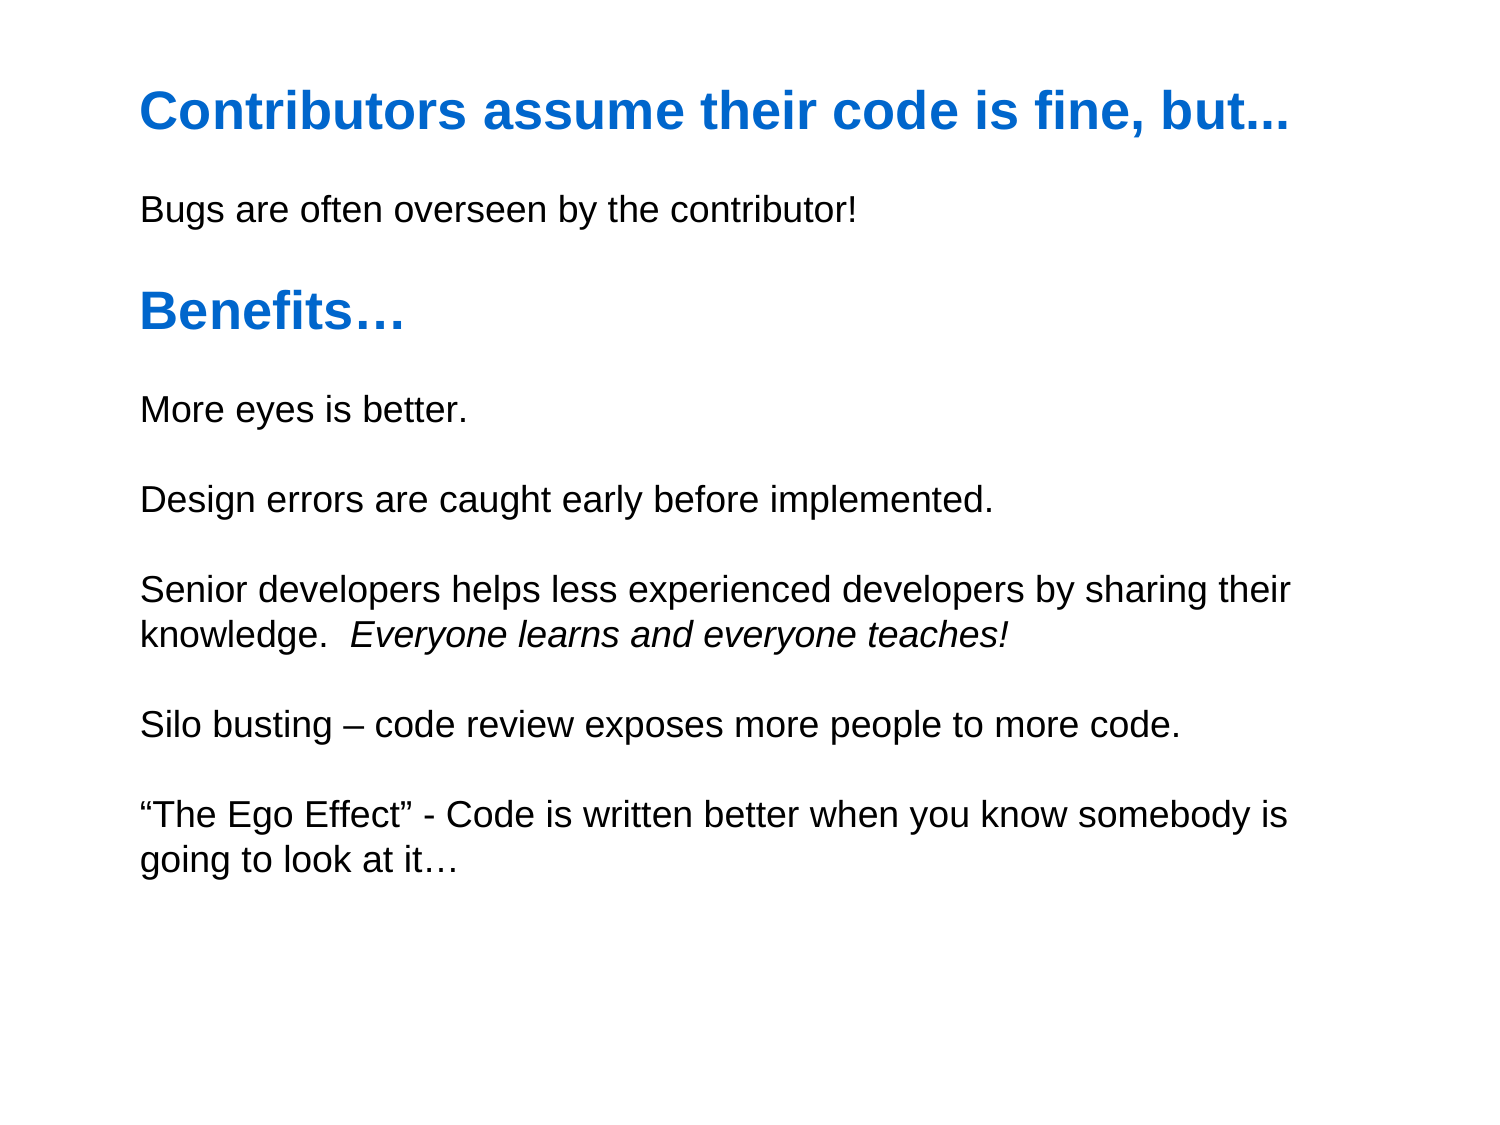

# Contributors assume their code is fine, but... Bugs are often overseen by the contributor! Benefits… More eyes is better. Design errors are caught early before implemented. Senior developers helps less experienced developers by sharing their knowledge. Everyone learns and everyone teaches! Silo busting – code review exposes more people to more code. “The Ego Effect” - Code is written better when you know somebody is going to look at it…